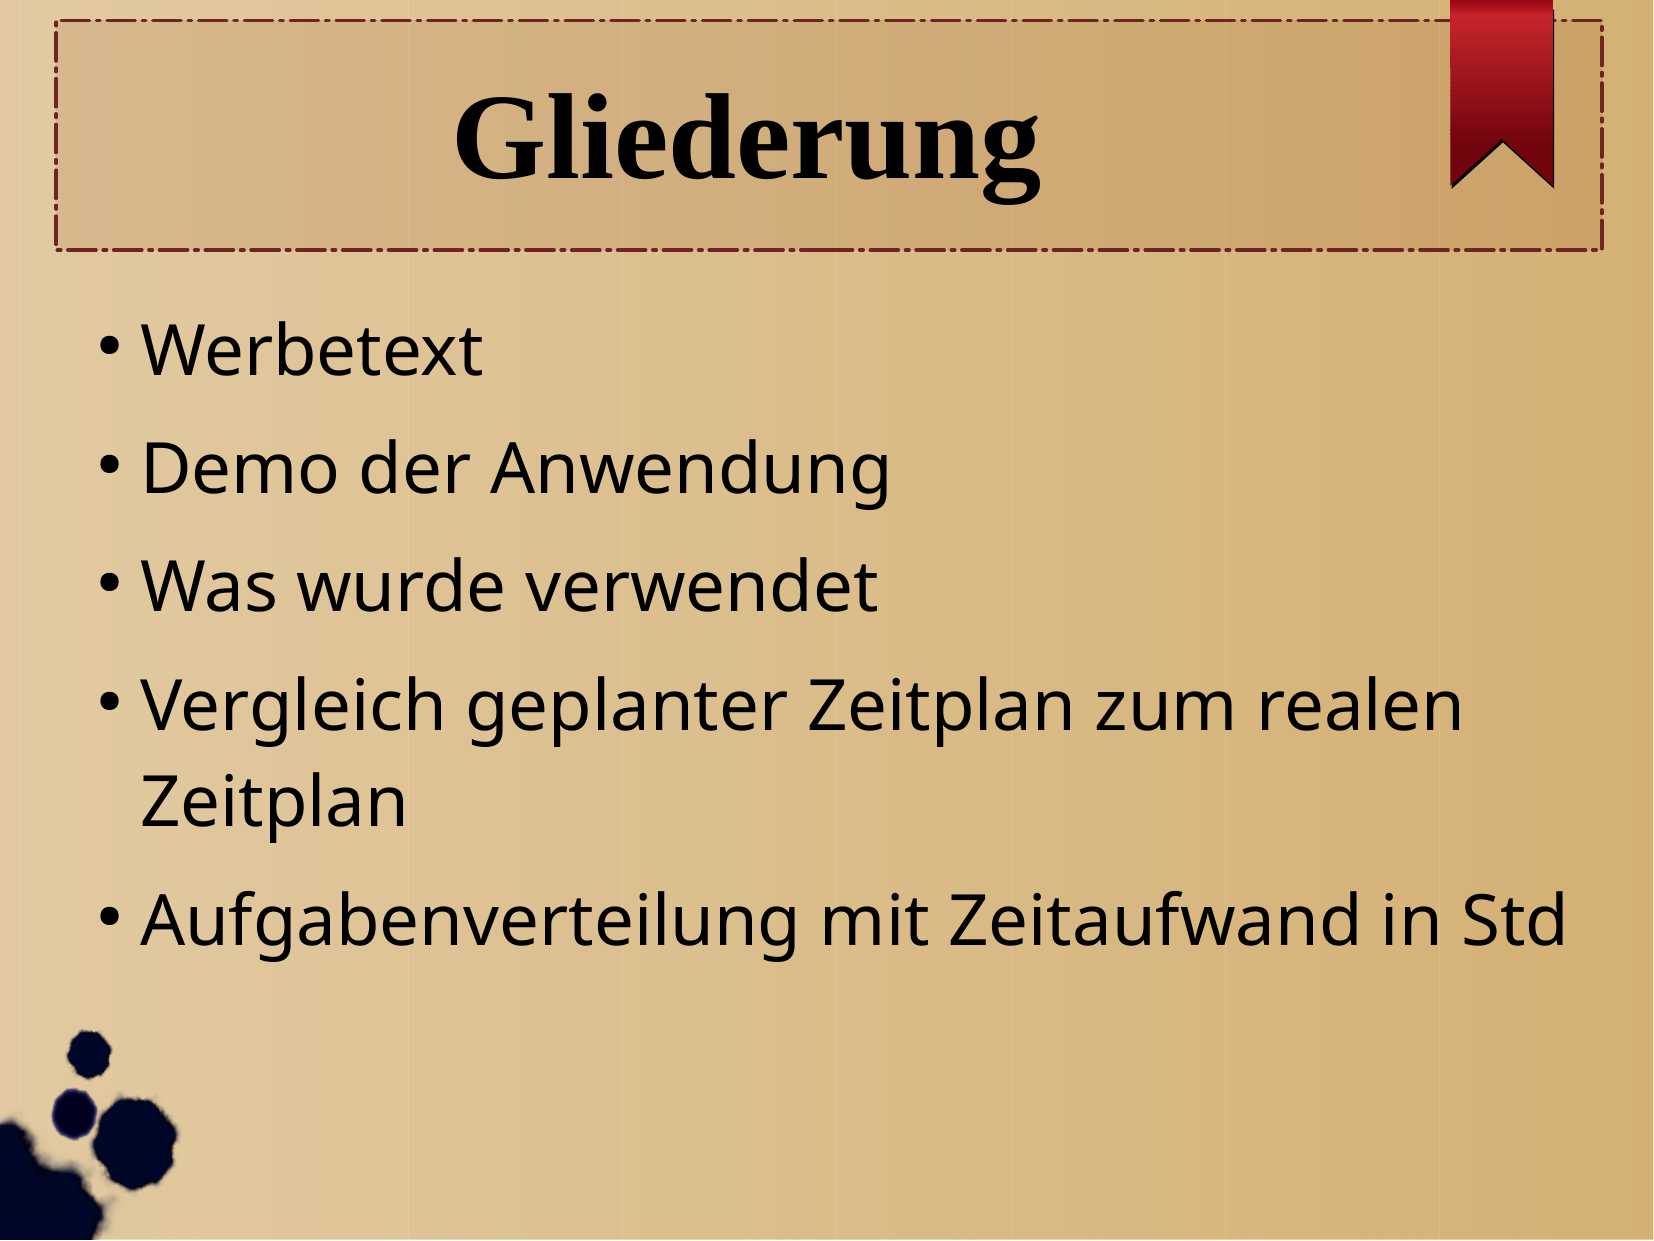

# Gliederung
Werbetext
Demo der Anwendung
Was wurde verwendet
Vergleich geplanter Zeitplan zum realen Zeitplan
Aufgabenverteilung mit Zeitaufwand in Std